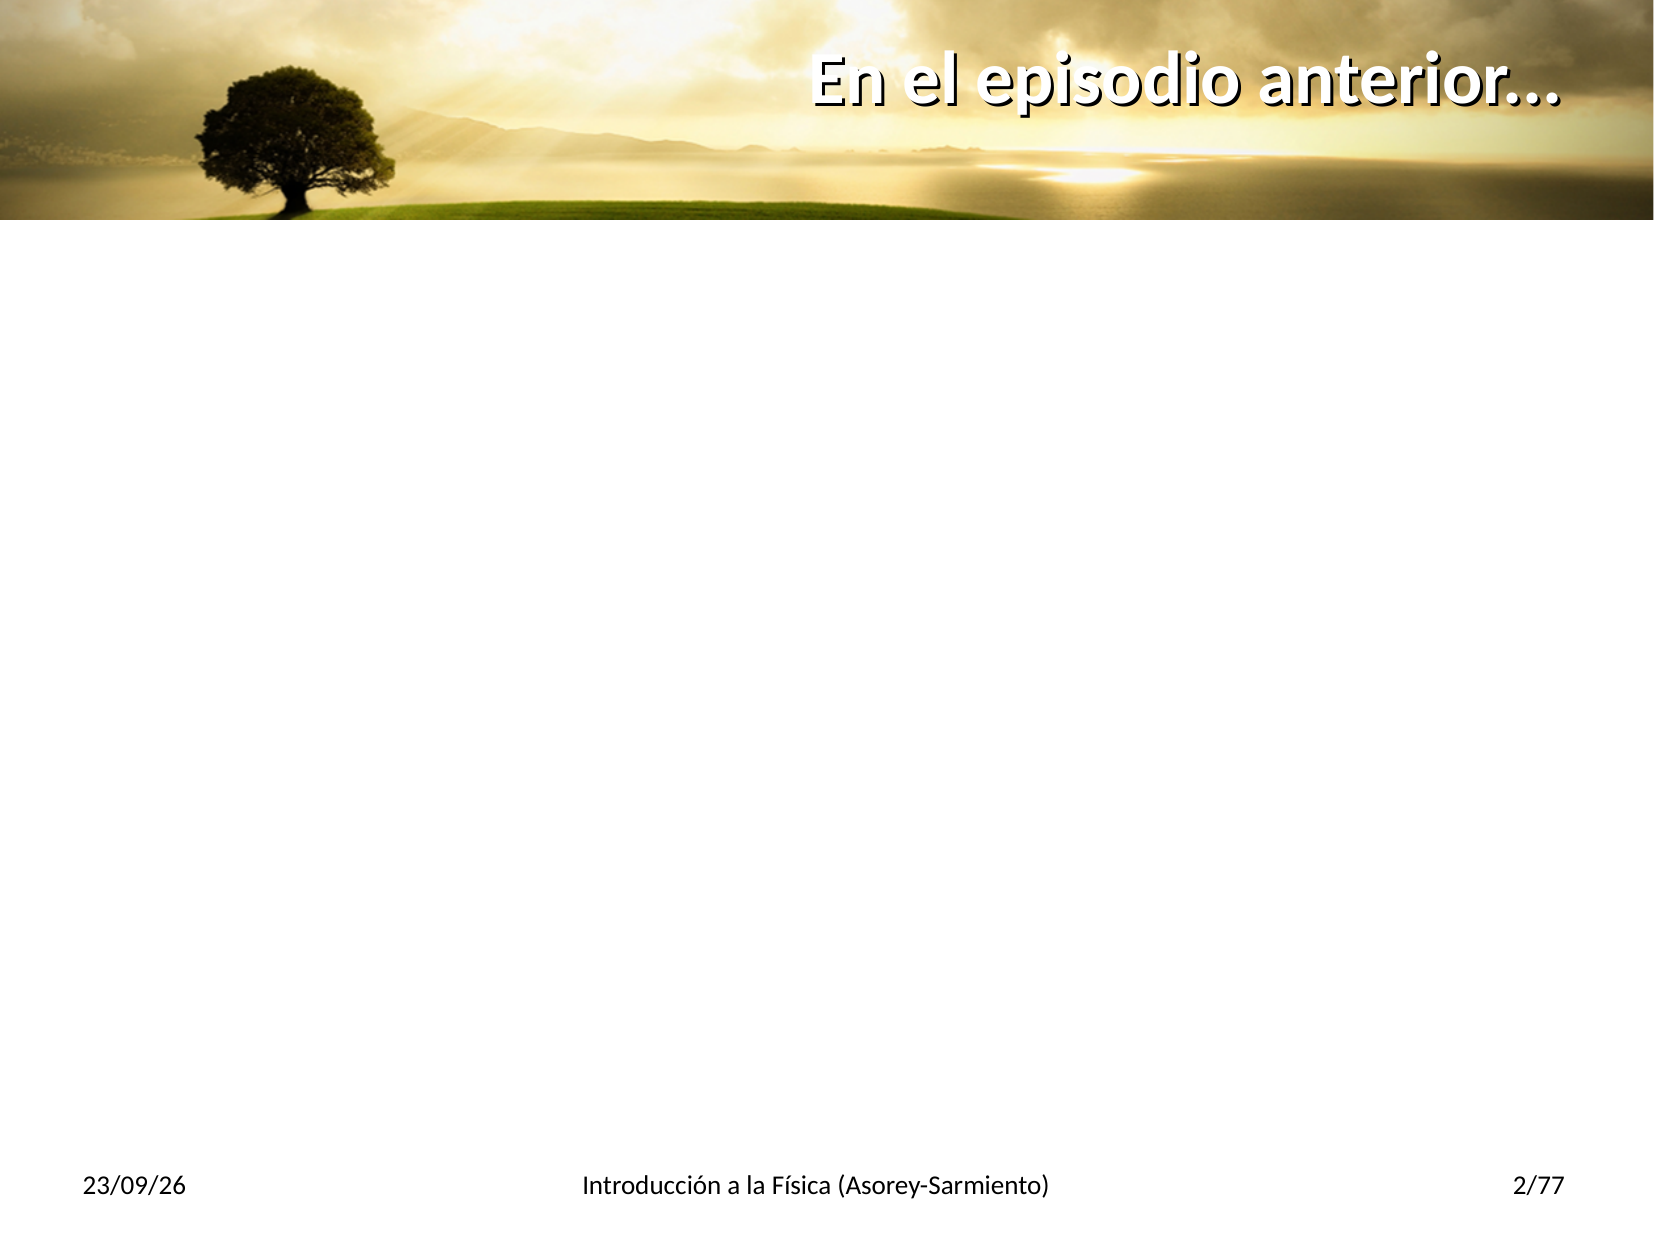

# En el episodio anterior...
Introducción a la Física (Asorey-Sarmiento)
2